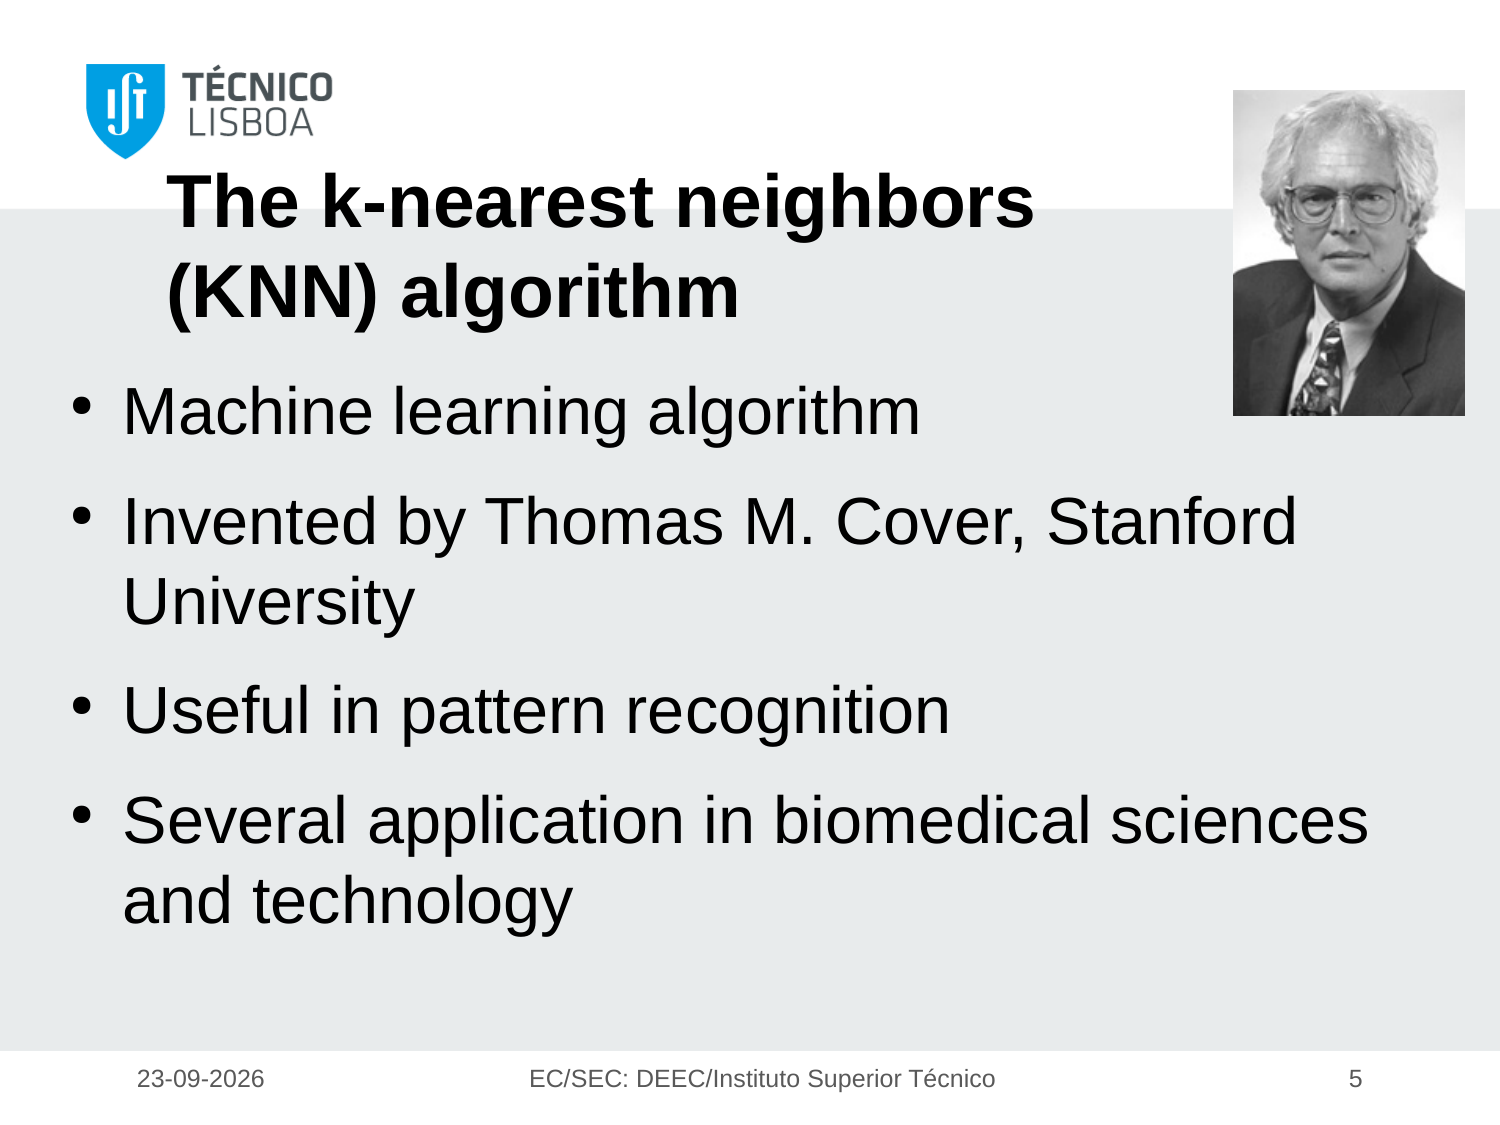

# The k-nearest neighbors (KNN) algorithm
Machine learning algorithm
Invented by Thomas M. Cover, Stanford University
Useful in pattern recognition
Several application in biomedical sciences and technology
EC/SEC: DEEC/Instituto Superior Técnico